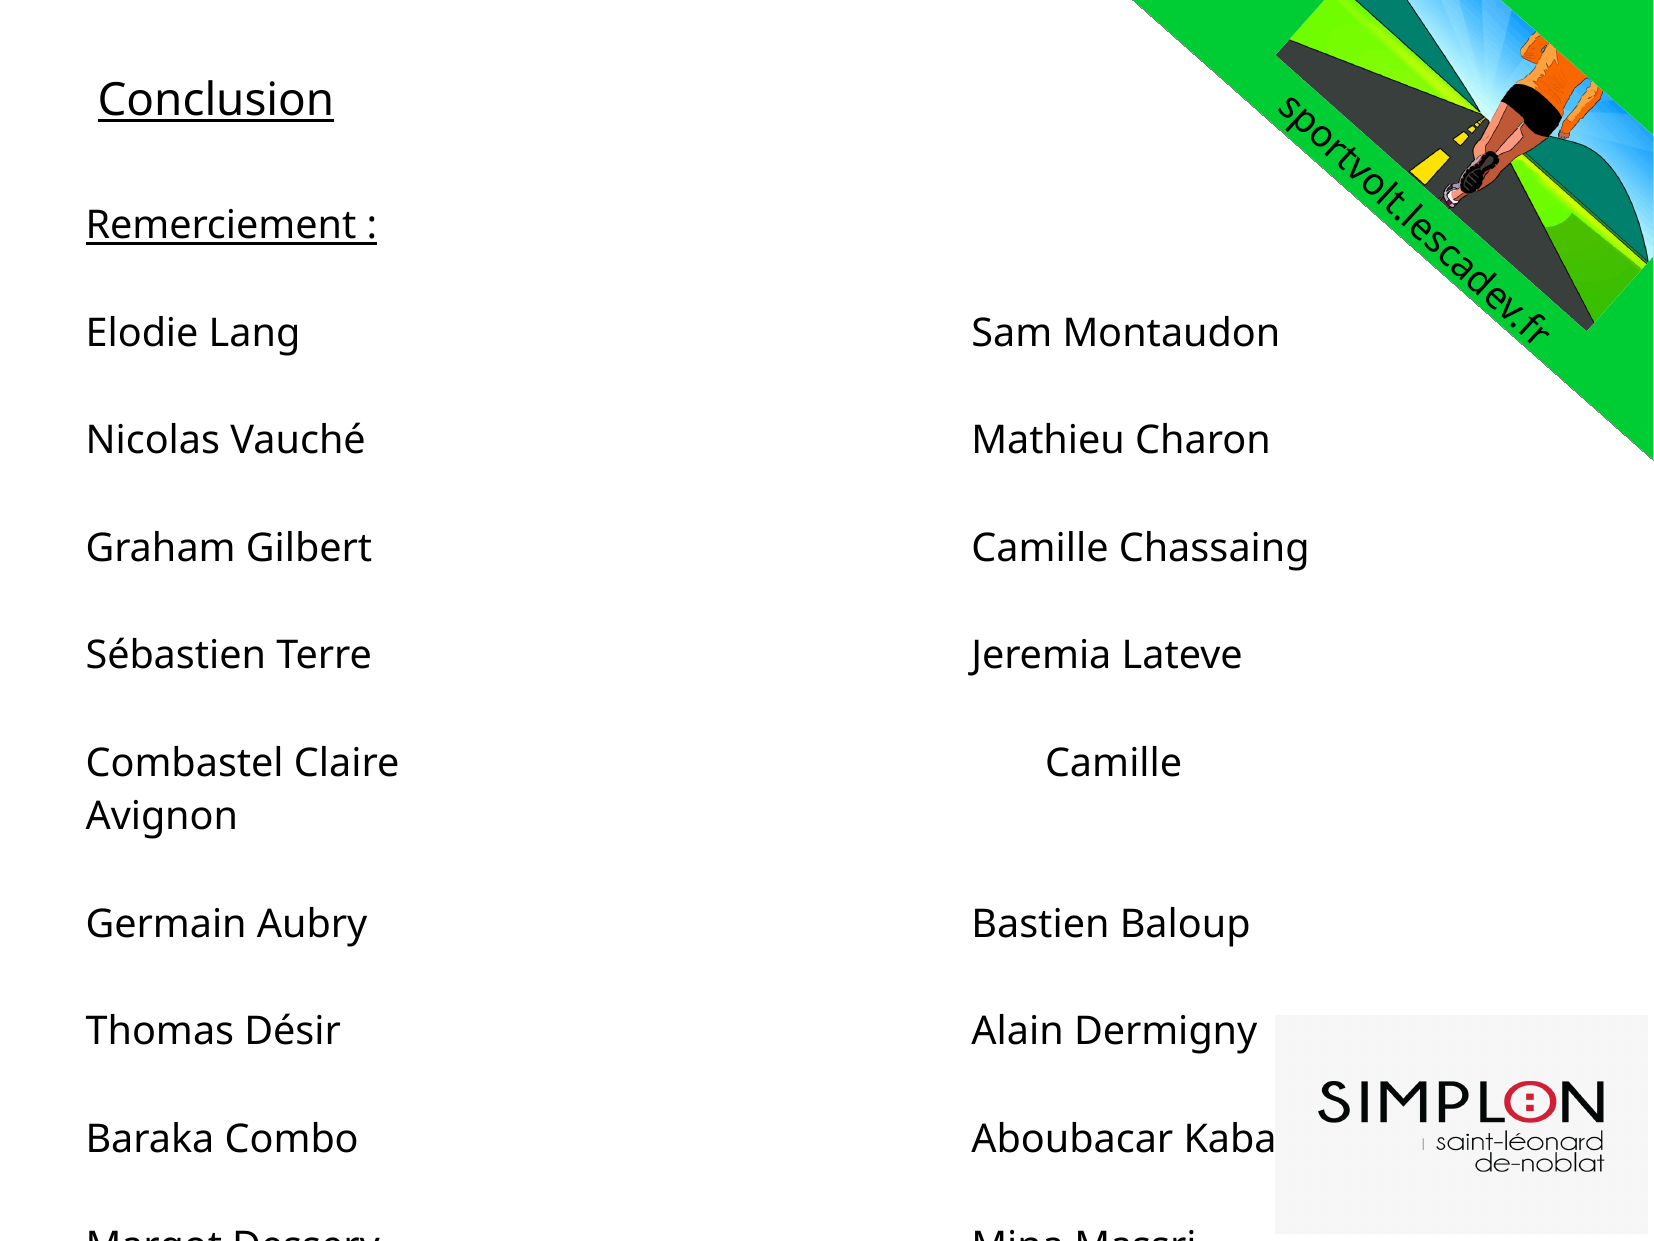

Conclusion
sportvolt.lescadev.fr
Remerciement :
Elodie Lang										Sam Montaudon
Nicolas Vauché									Mathieu Charon
Graham Gilbert									Camille Chassaing
Sébastien Terre									Jeremia Lateve
Combastel Claire									Camille Avignon
Germain Aubry									Bastien Baloup
Thomas Désir									Alain Dermigny
Baraka Combo									Aboubacar Kaba
Margot Dessery									Mina Massri
						La Boulangerie